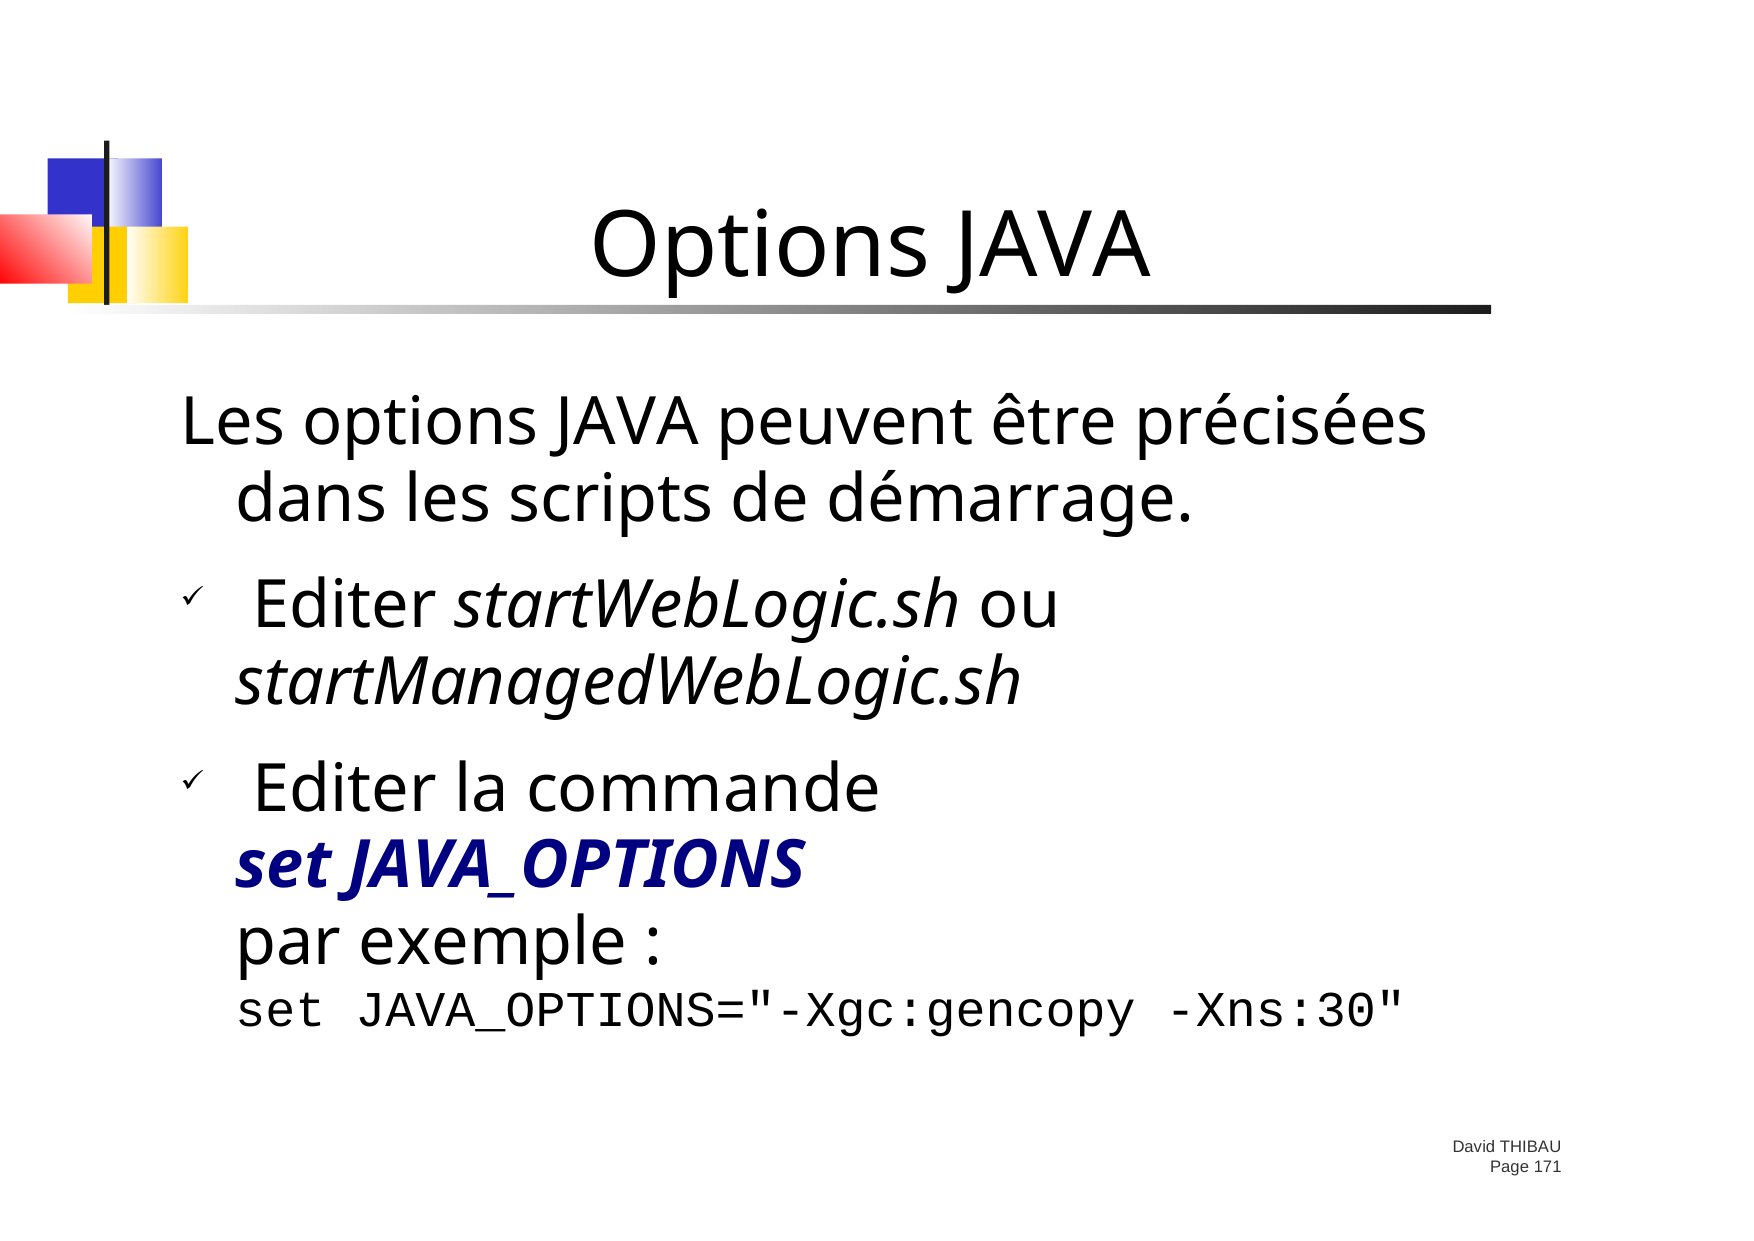

# Options JAVA
Les options JAVA peuvent être précisées dans les scripts de démarrage.
 Editer startWebLogic.sh ou startManagedWebLogic.sh
 Editer la commande
set JAVA_OPTIONS
par exemple :
set JAVA_OPTIONS="-Xgc:gencopy -Xns:30"